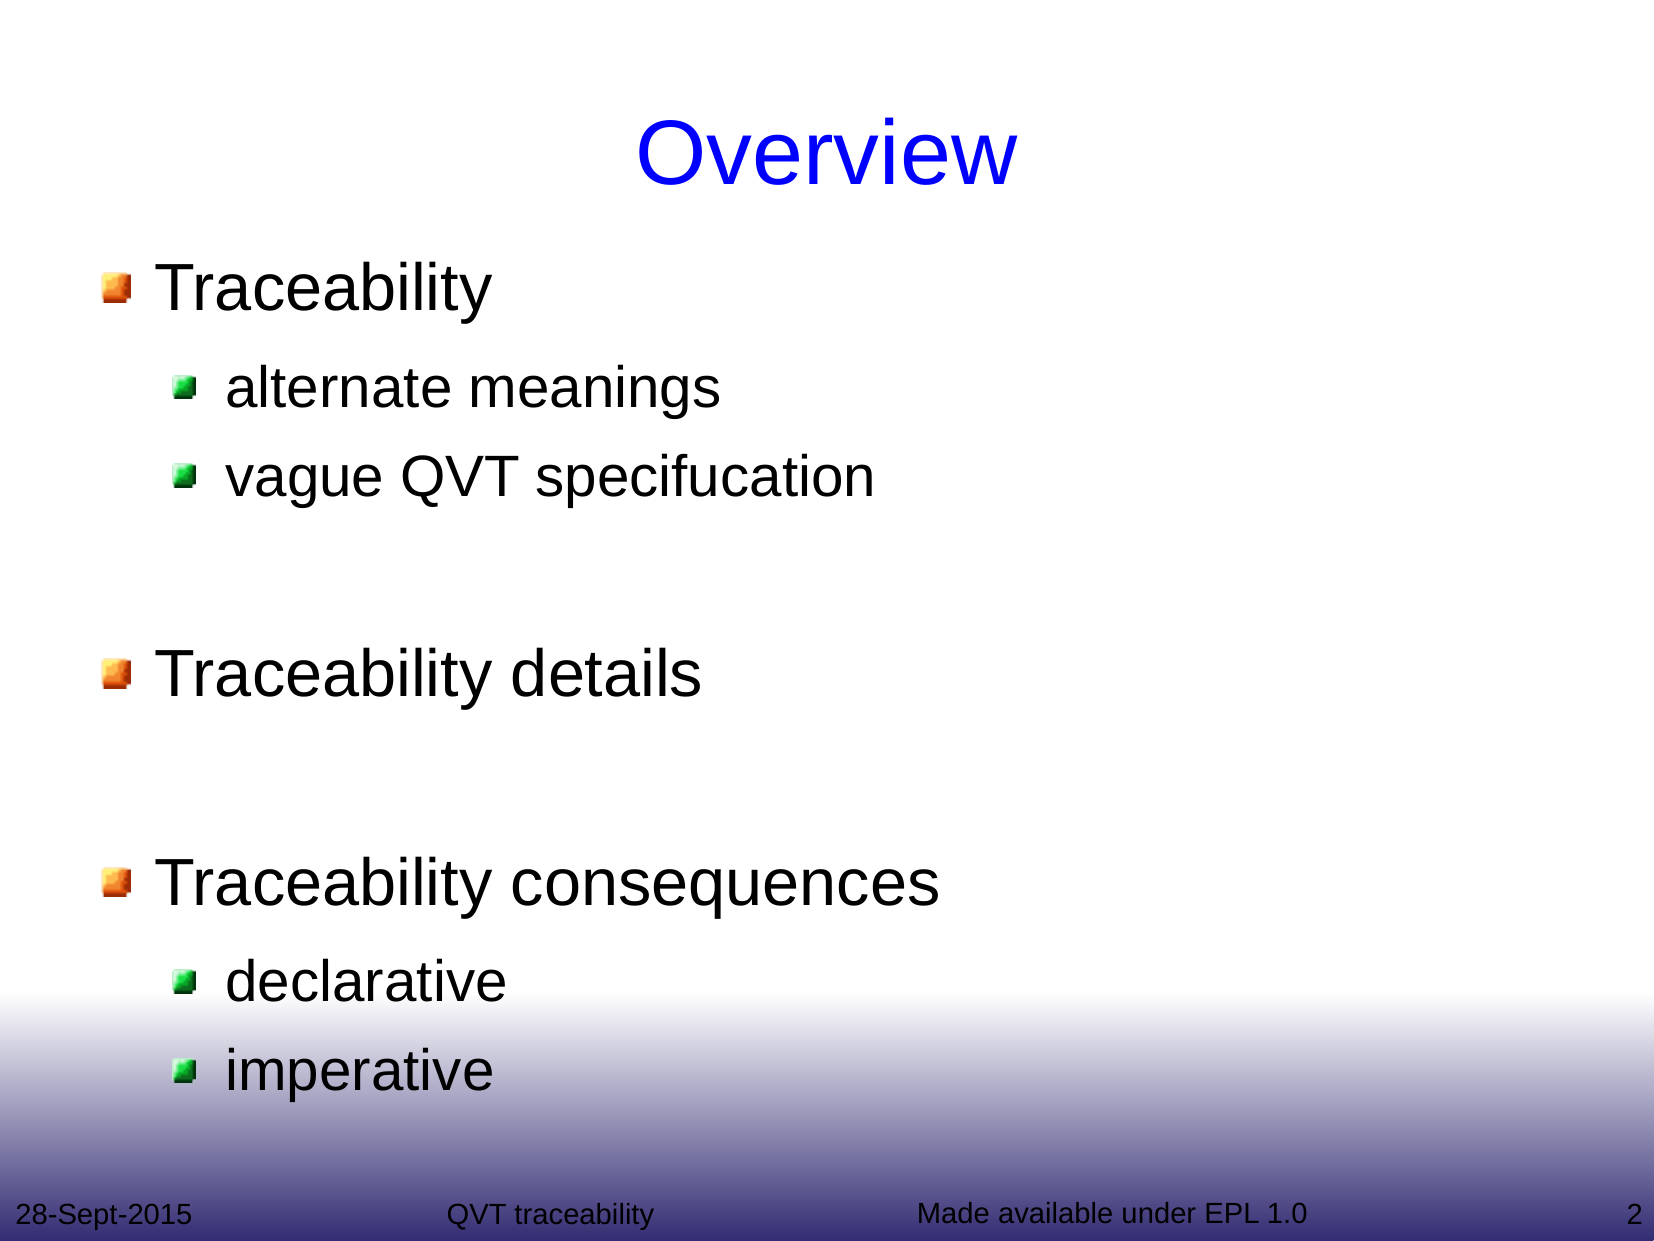

# Overview
Traceability
alternate meanings
vague QVT specifucation
Traceability details
Traceability consequences
declarative
imperative
28-Sept-2015
QVT traceability
2